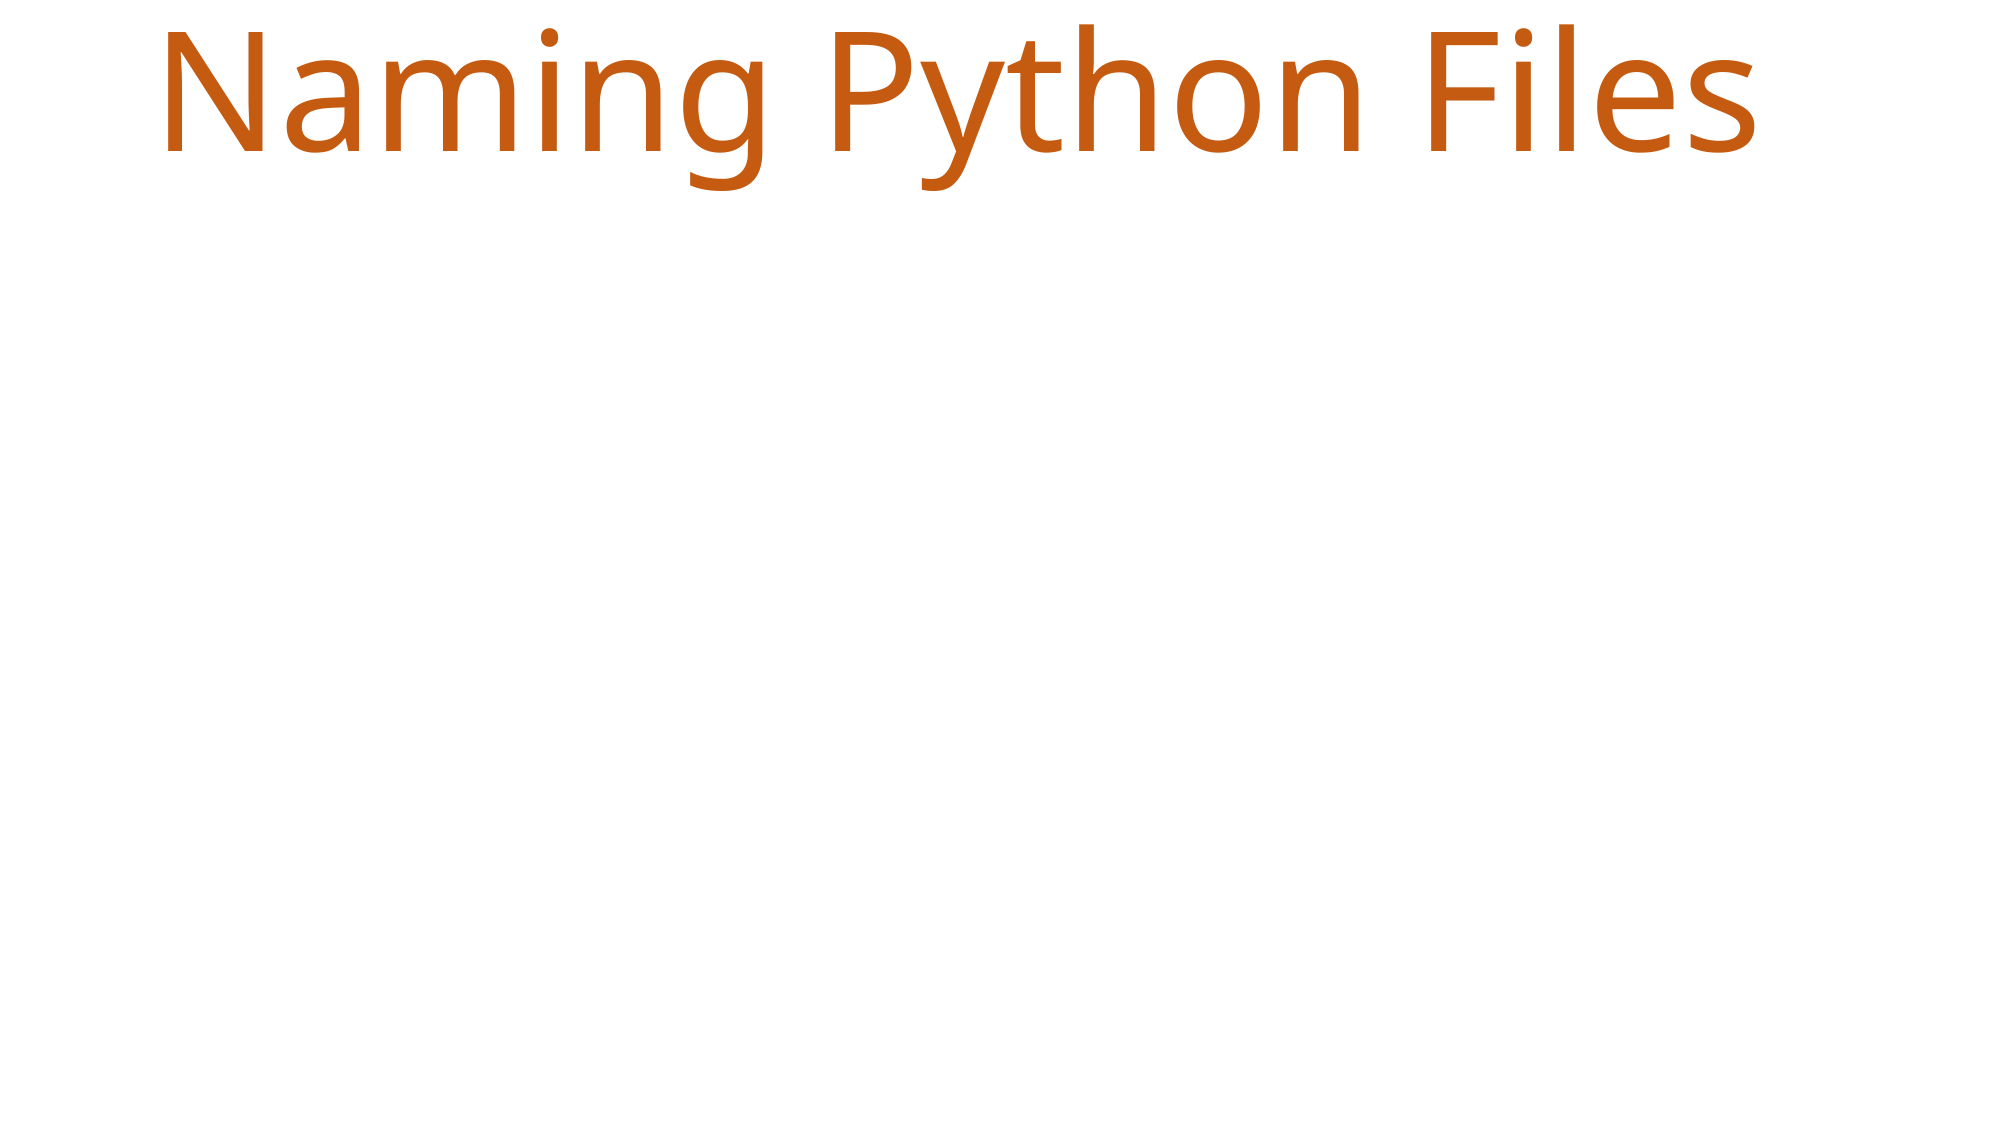

# Naming Python Files
what_the script_does.py
calculate_totals.py
send_emails.py